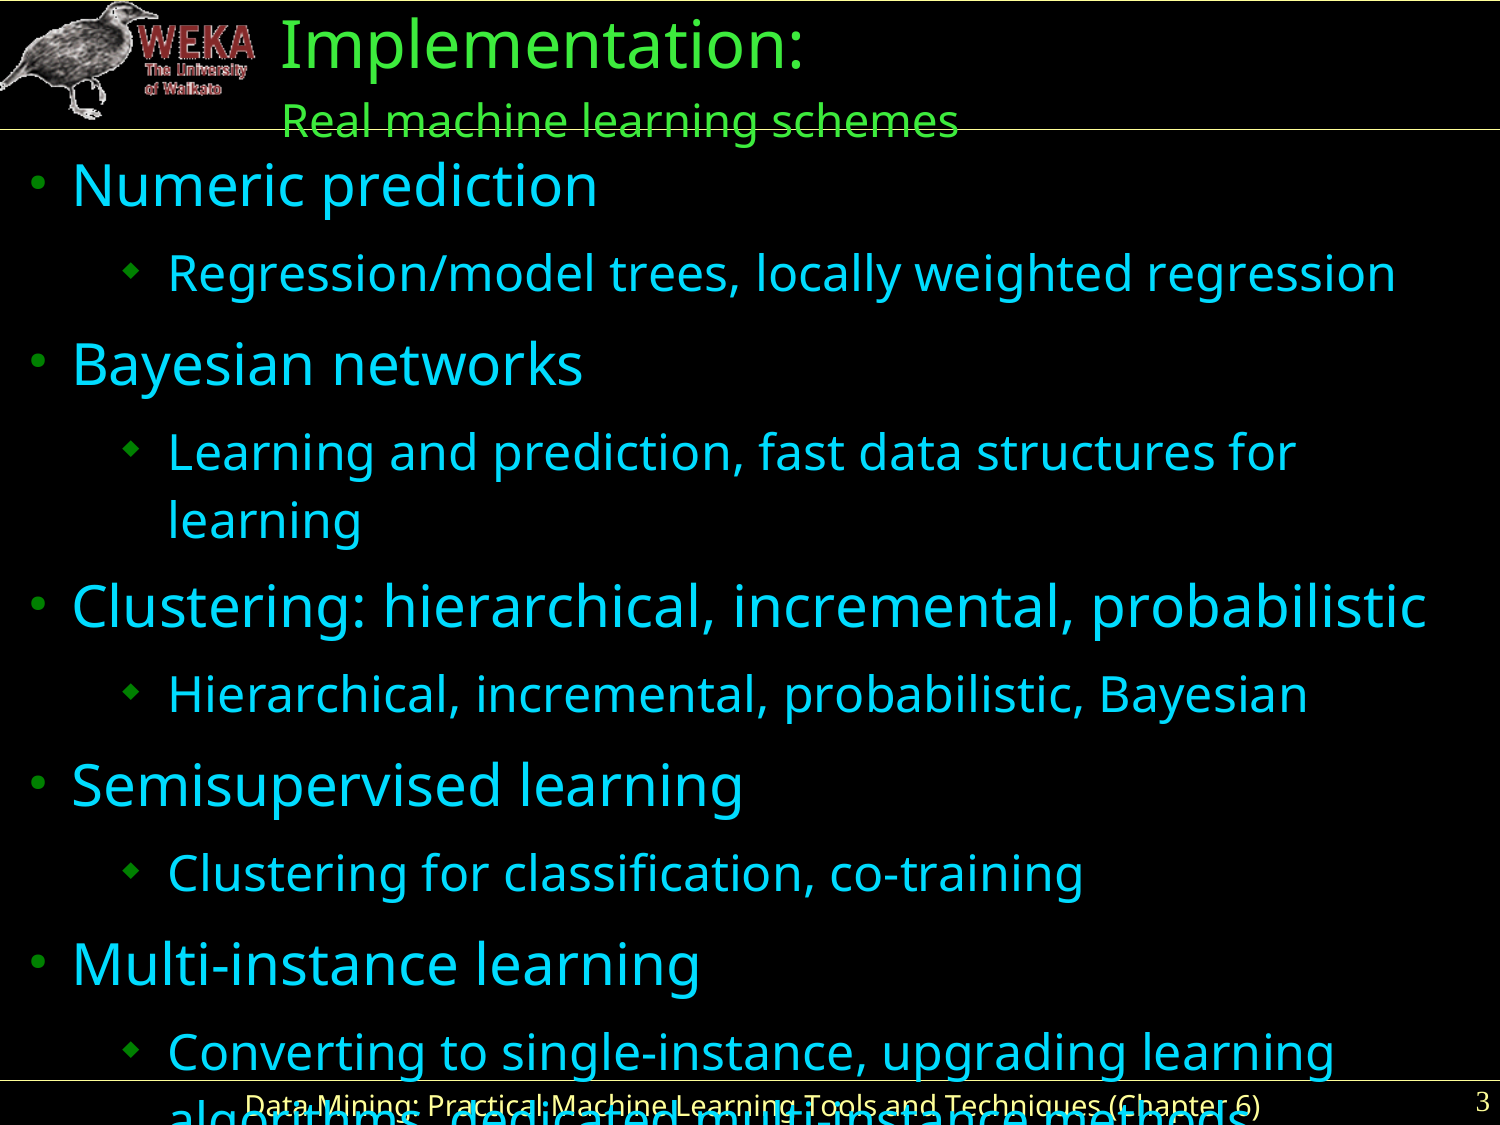

# Implementation: Real machine learning schemes
Numeric prediction
Regression/model trees, locally weighted regression
Bayesian networks
Learning and prediction, fast data structures for learning
Clustering: hierarchical, incremental, probabilistic
Hierarchical, incremental, probabilistic, Bayesian
Semisupervised learning
Clustering for classification, co-training
Multi-instance learning
Converting to single-instance, upgrading learning algorithms, dedicated multi-instance methods
Data Mining: Practical Machine Learning Tools and Techniques (Chapter 6)
3